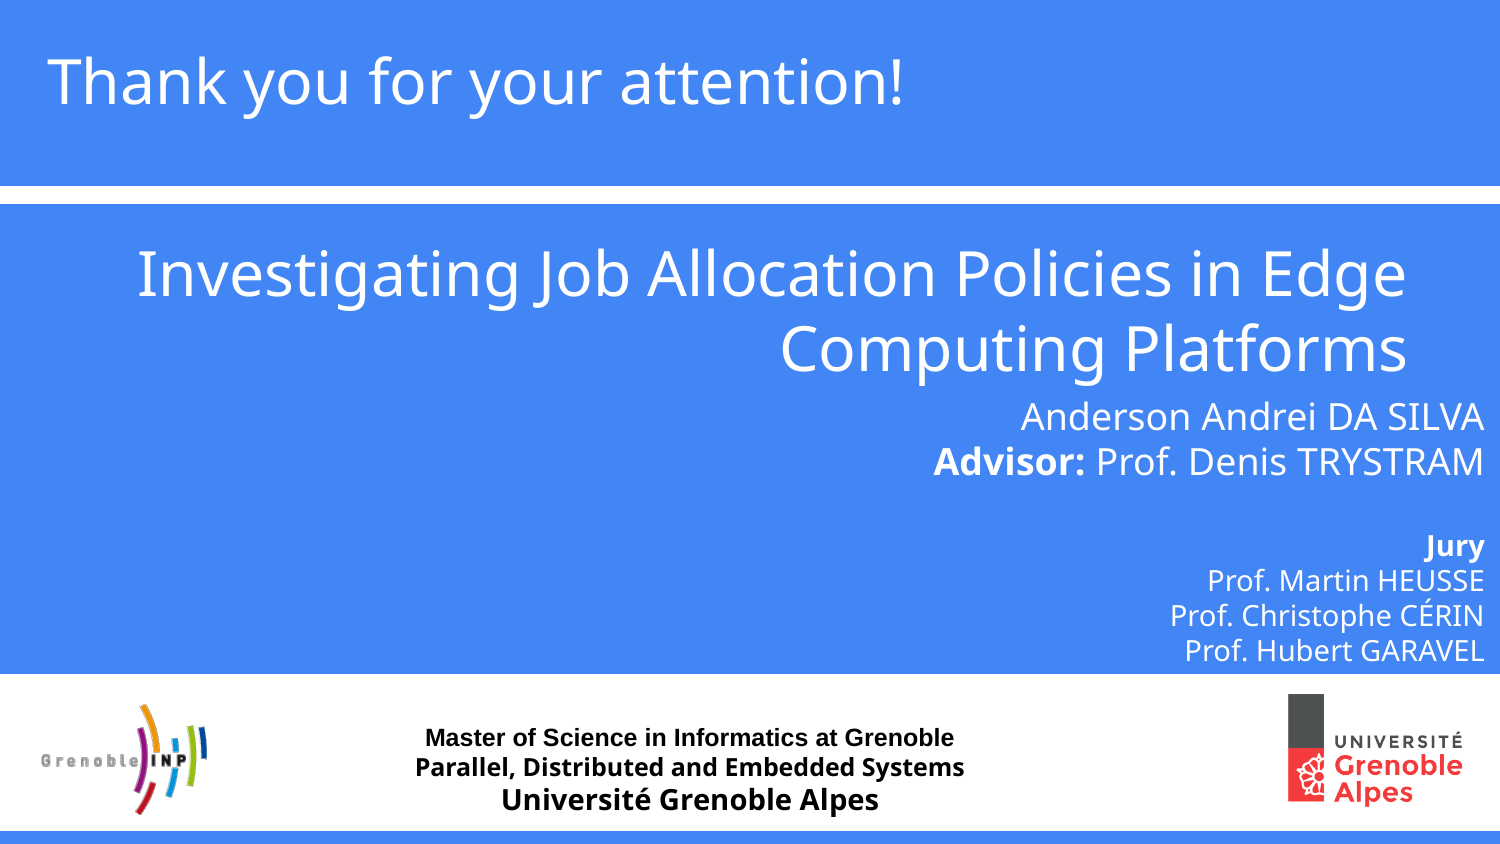

Thank you for your attention!
# Investigating Job Allocation Policies in Edge Computing Platforms
Anderson Andrei DA SILVA
Advisor: Prof. Denis TRYSTRAM
Jury
 Prof. Martin HEUSSE
Prof. Christophe CÉRIN
Prof. Hubert GARAVEL
Master of Science in Informatics at Grenoble
Parallel, Distributed and Embedded Systems
Université Grenoble Alpes